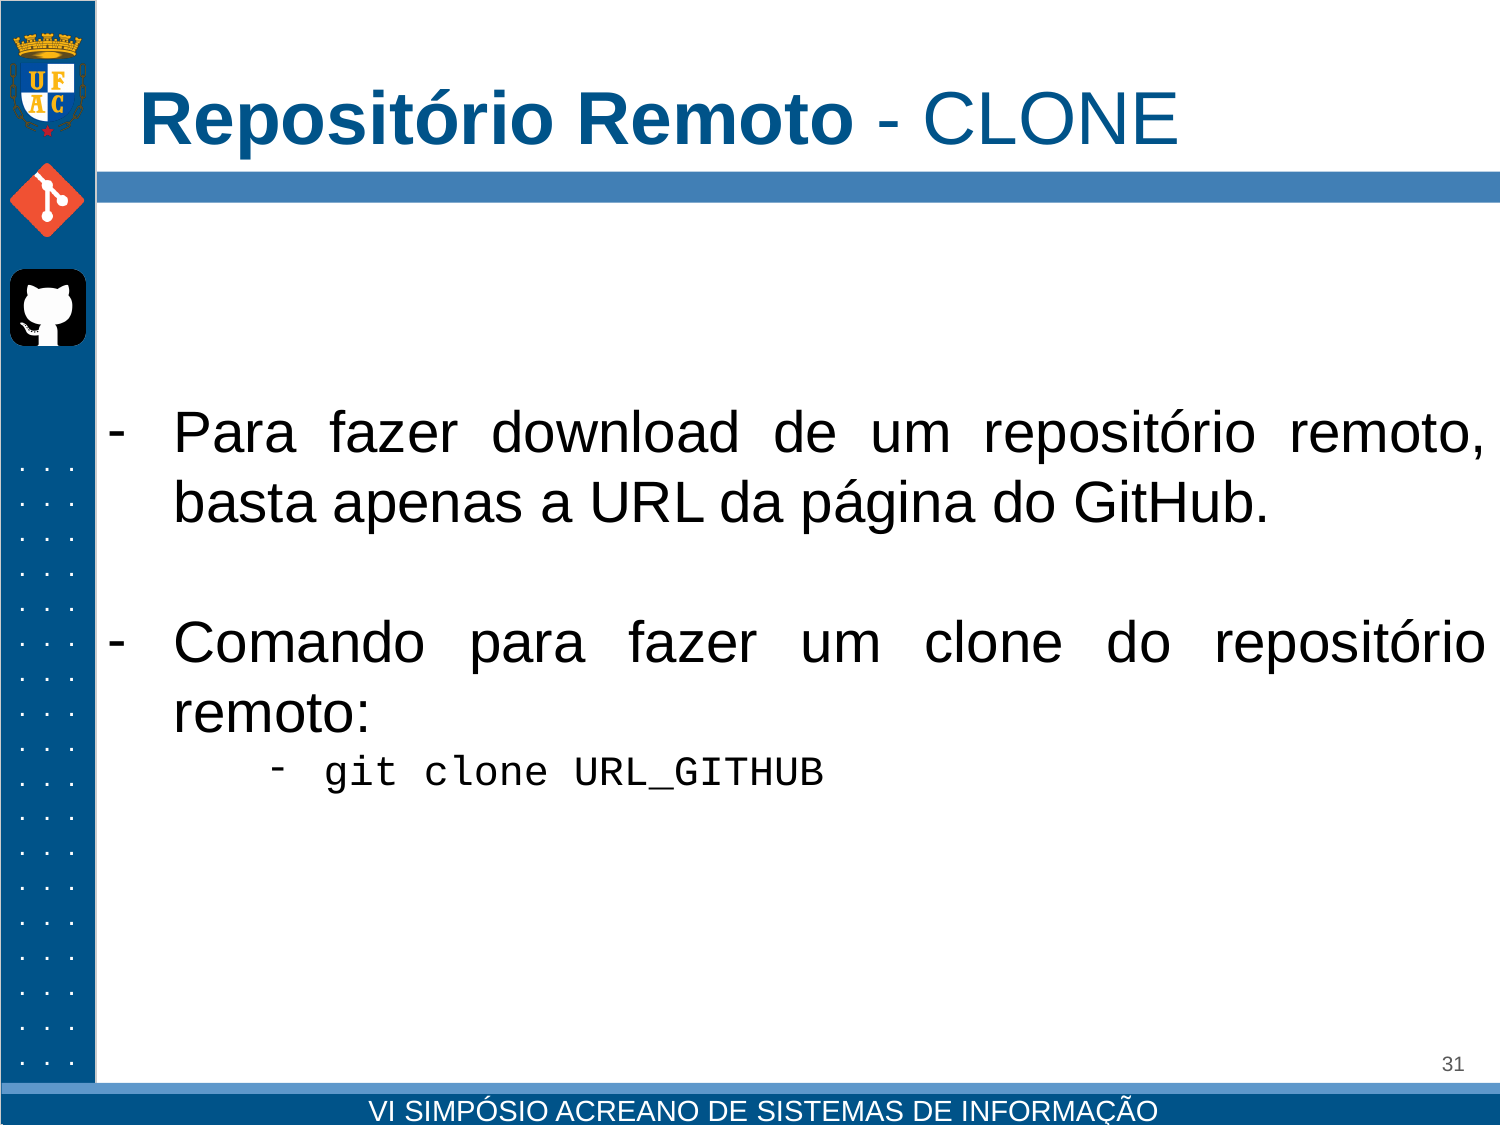

# Repositório Remoto - CLONE
Para fazer download de um repositório remoto, basta apenas a URL da página do GitHub.
Comando para fazer um clone do repositório remoto:
git clone URL_GITHUB
. . .
. . .
. . .
. . .
. . .
. . .
. . .
. . .
. . .
. . .
. . .
. . .
. . .
. . .
. . .
. . .
. . .
. . .
VI SIMPÓSIO ACREANO DE SISTEMAS DE INFORMAÇÃO